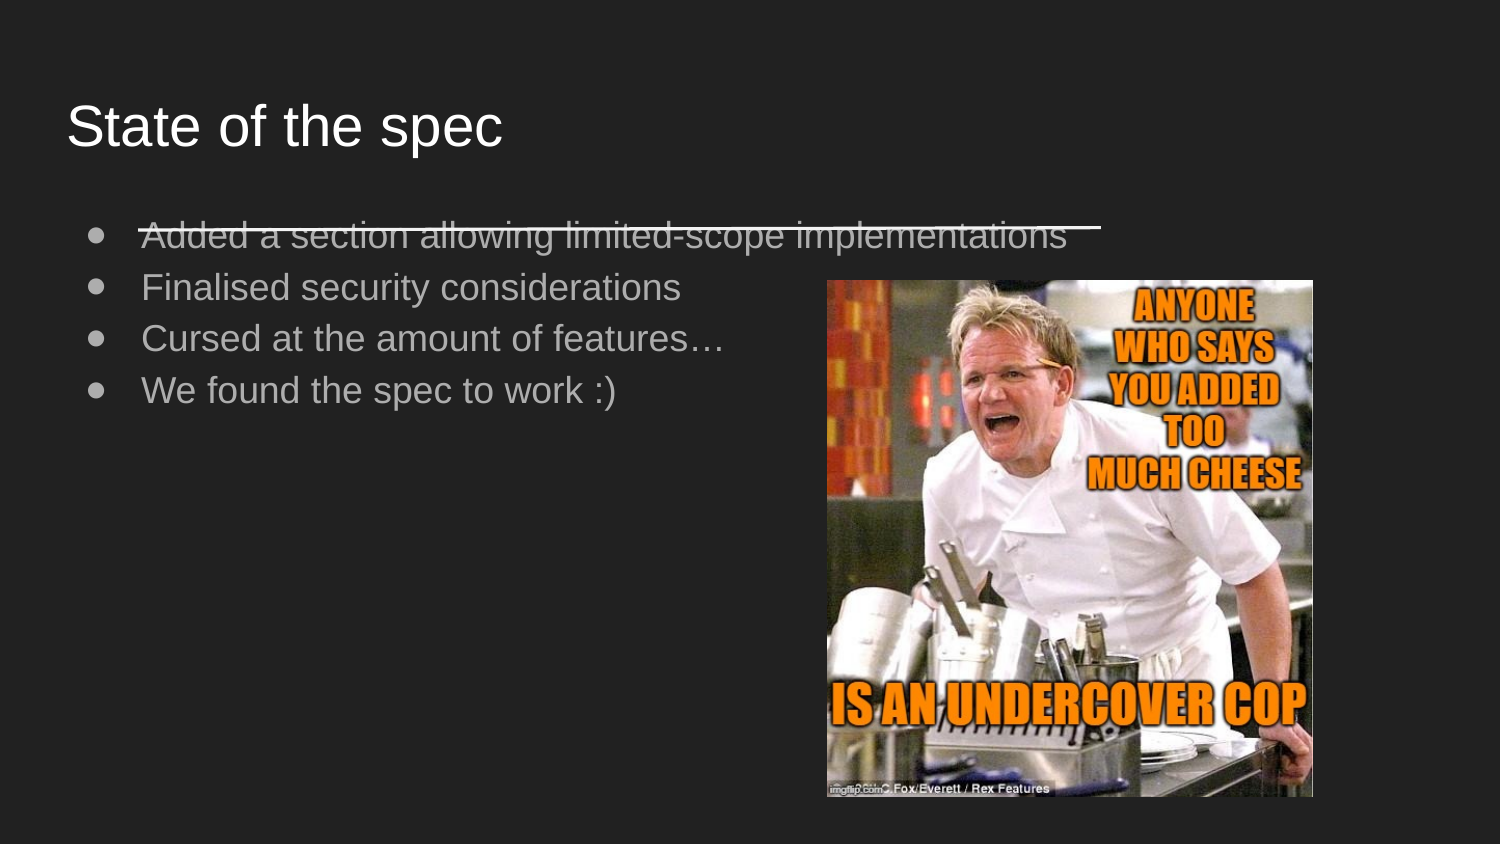

# State of the spec
Added a section allowing limited-scope implementations
Finalised security considerations
Cursed at the amount of features…
We found the spec to work :)